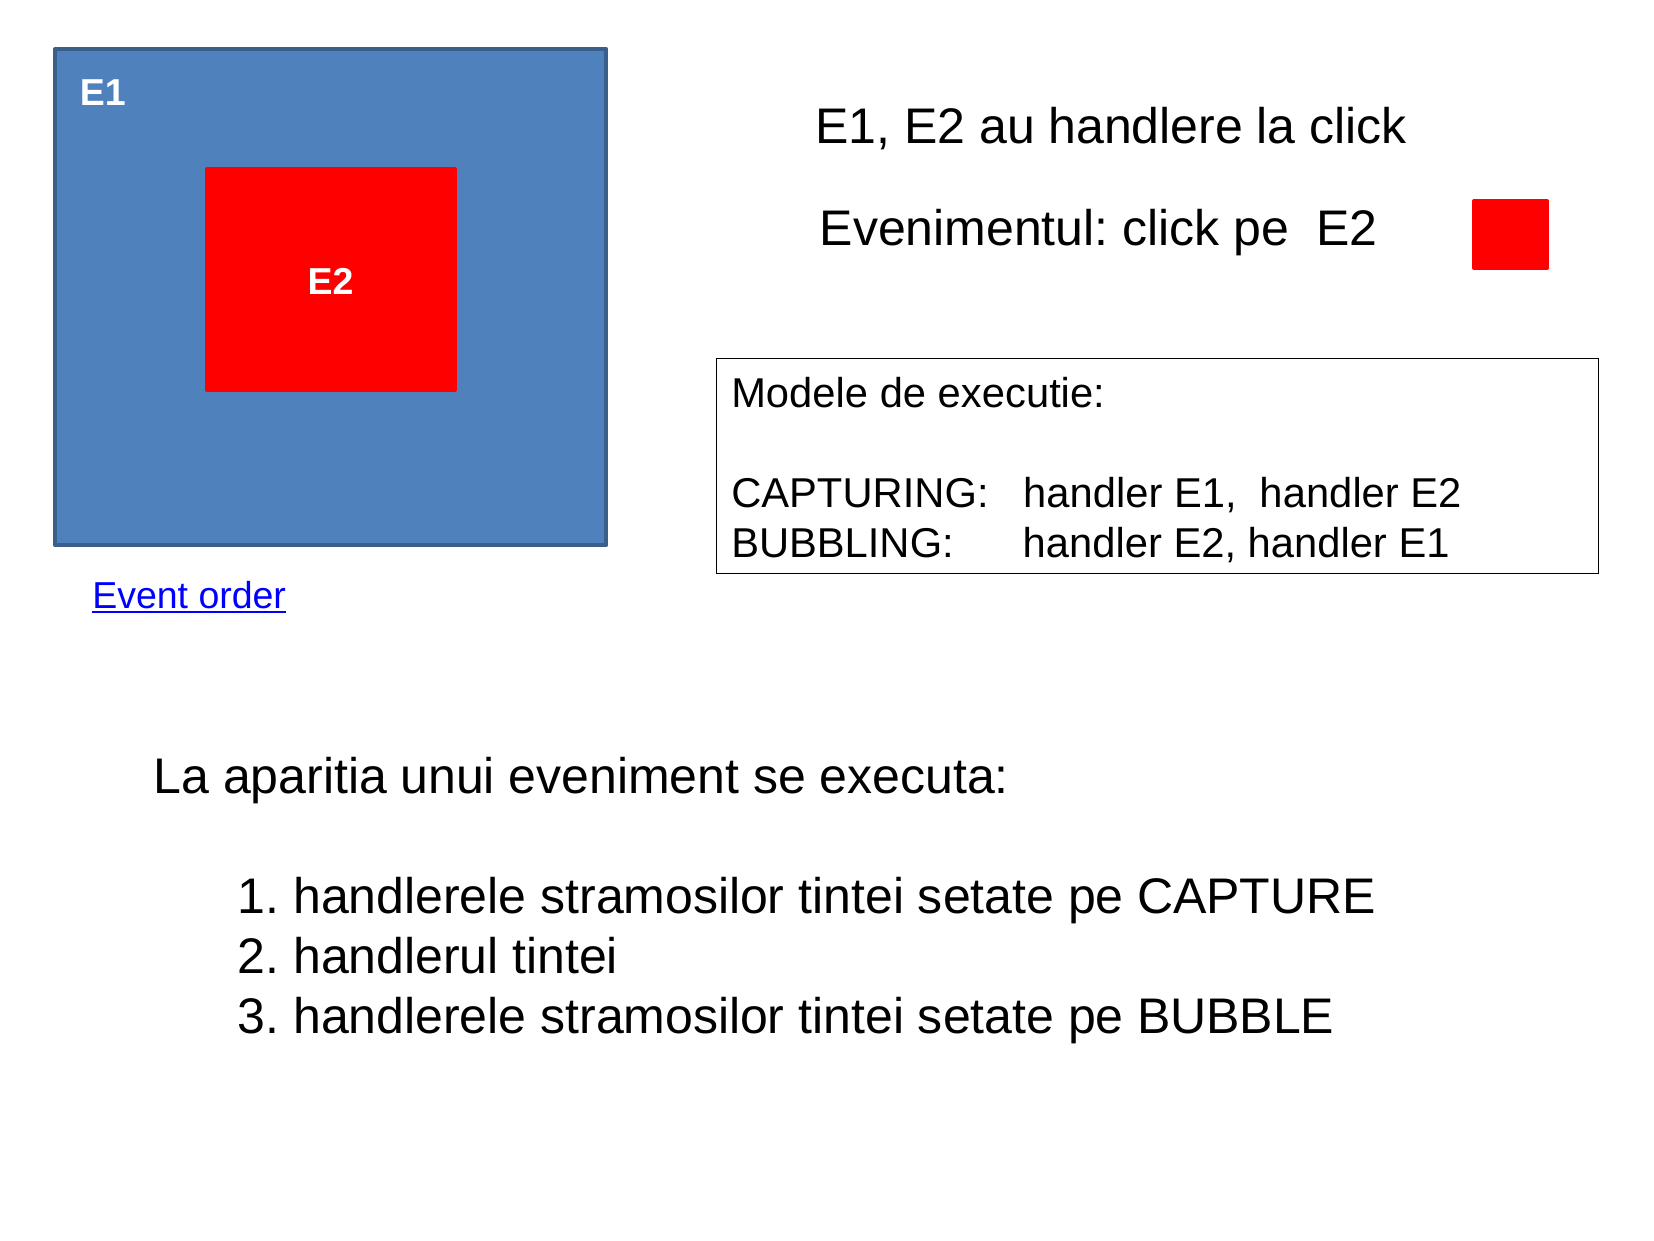

E
E1
E1, E2 au handlere la click
Evenimentul: click pe E2
E2
Modele de executie:
CAPTURING: handler E1, handler E2
BUBBLING: handler E2, handler E1
Event order
La aparitia unui eveniment se executa:
 1. handlerele stramosilor tintei setate pe CAPTURE
 2. handlerul tintei
 3. handlerele stramosilor tintei setate pe BUBBLE